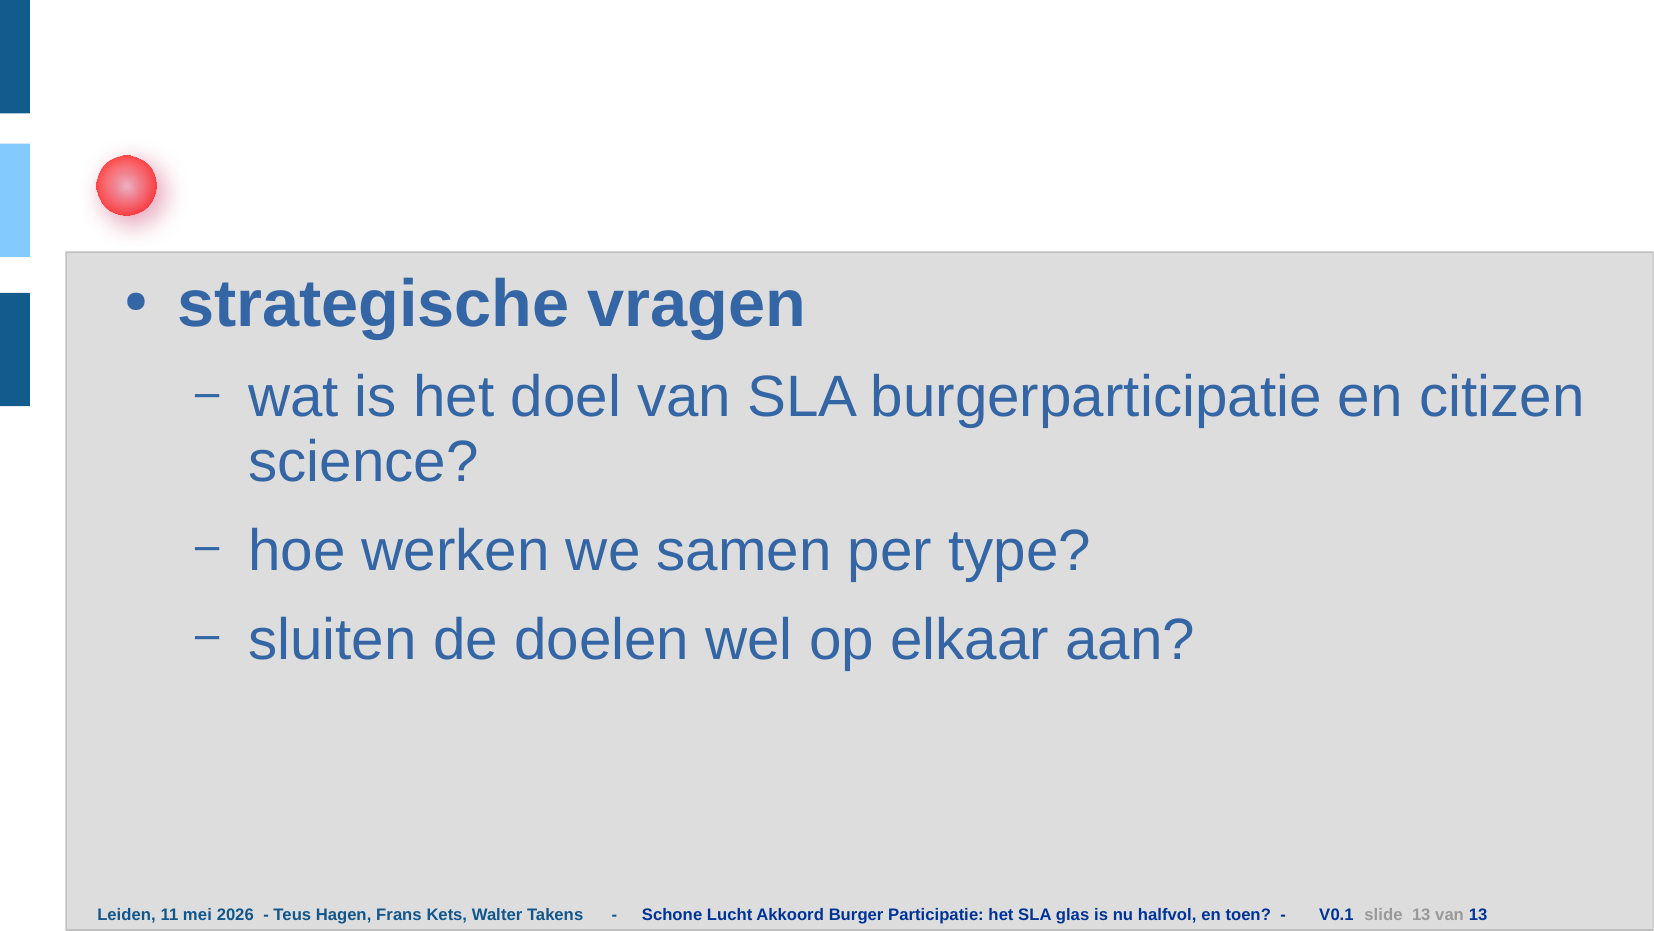

#
strategische vragen
wat is het doel van SLA burgerparticipatie en citizen science?
hoe werken we samen per type?
sluiten de doelen wel op elkaar aan?